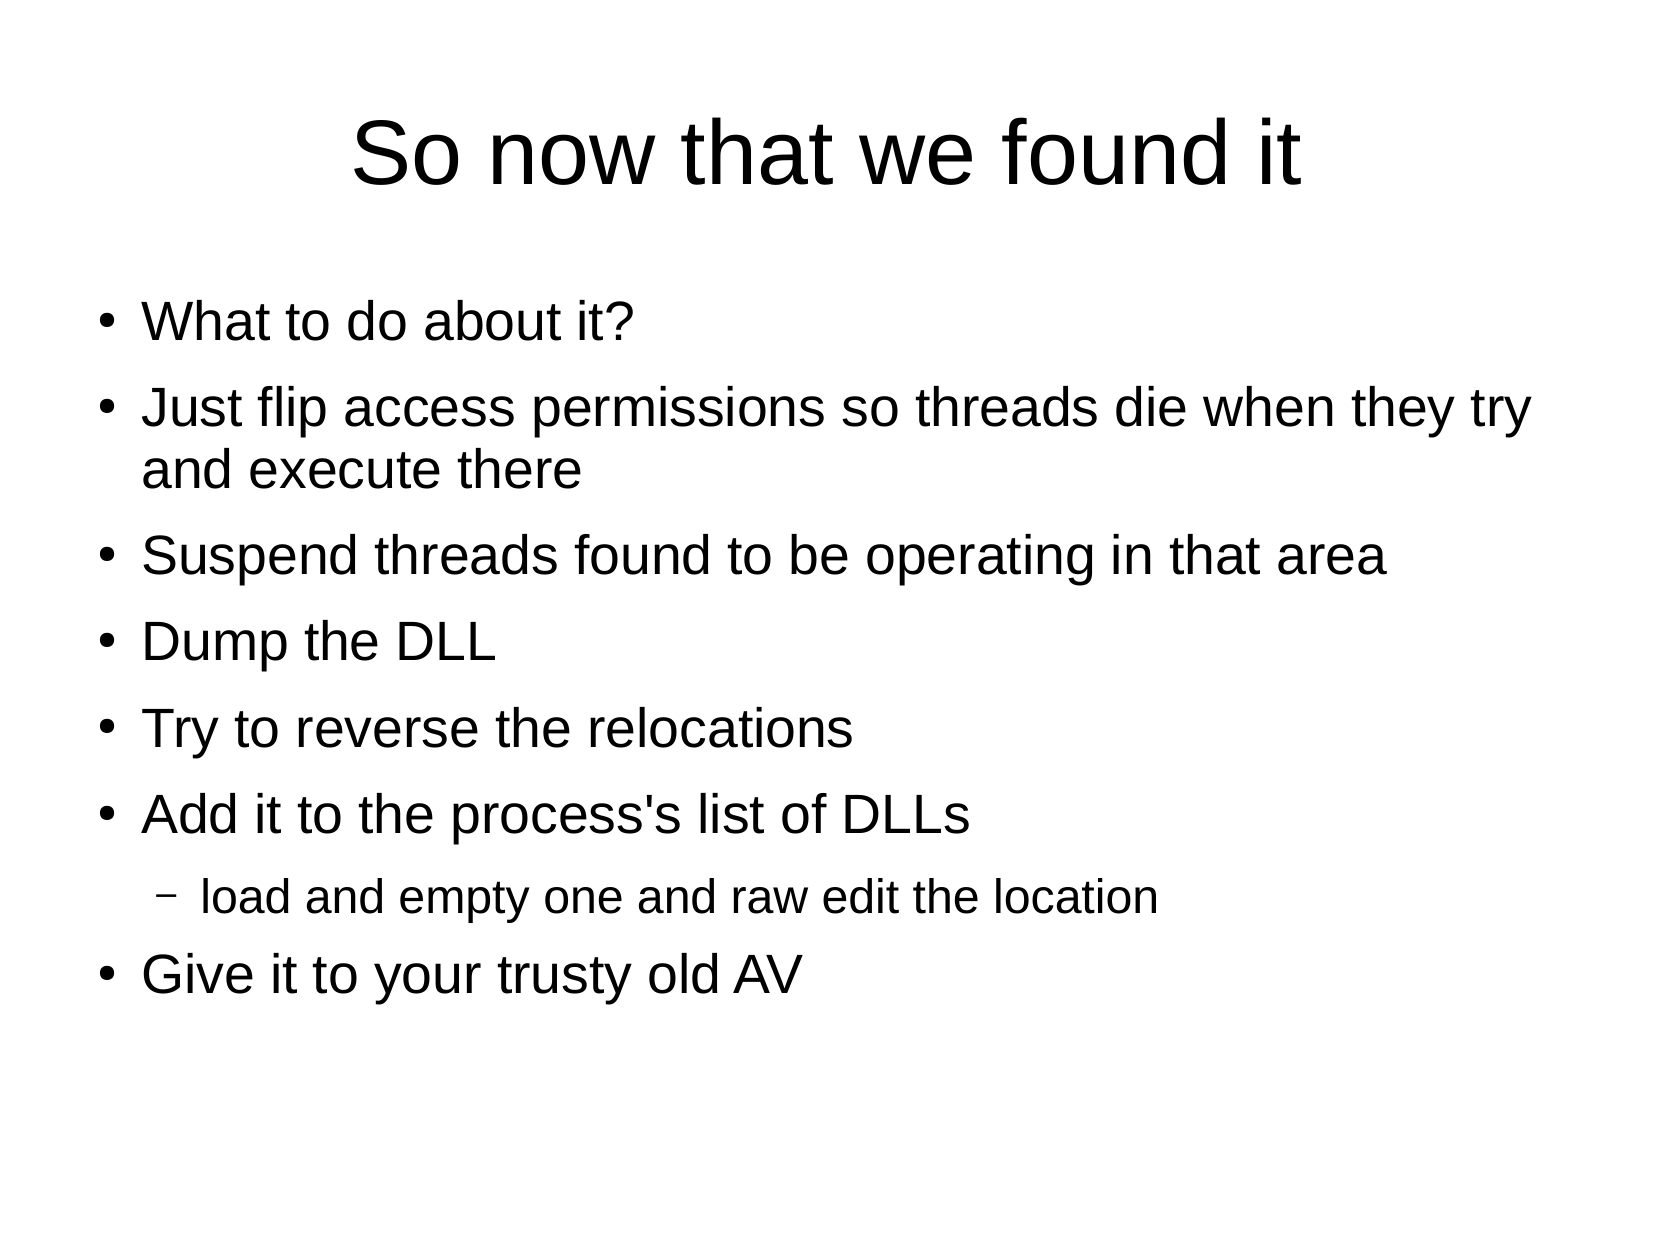

# So now that we found it
What to do about it?
Just flip access permissions so threads die when they try and execute there
Suspend threads found to be operating in that area
Dump the DLL
Try to reverse the relocations
Add it to the process's list of DLLs
load and empty one and raw edit the location
Give it to your trusty old AV